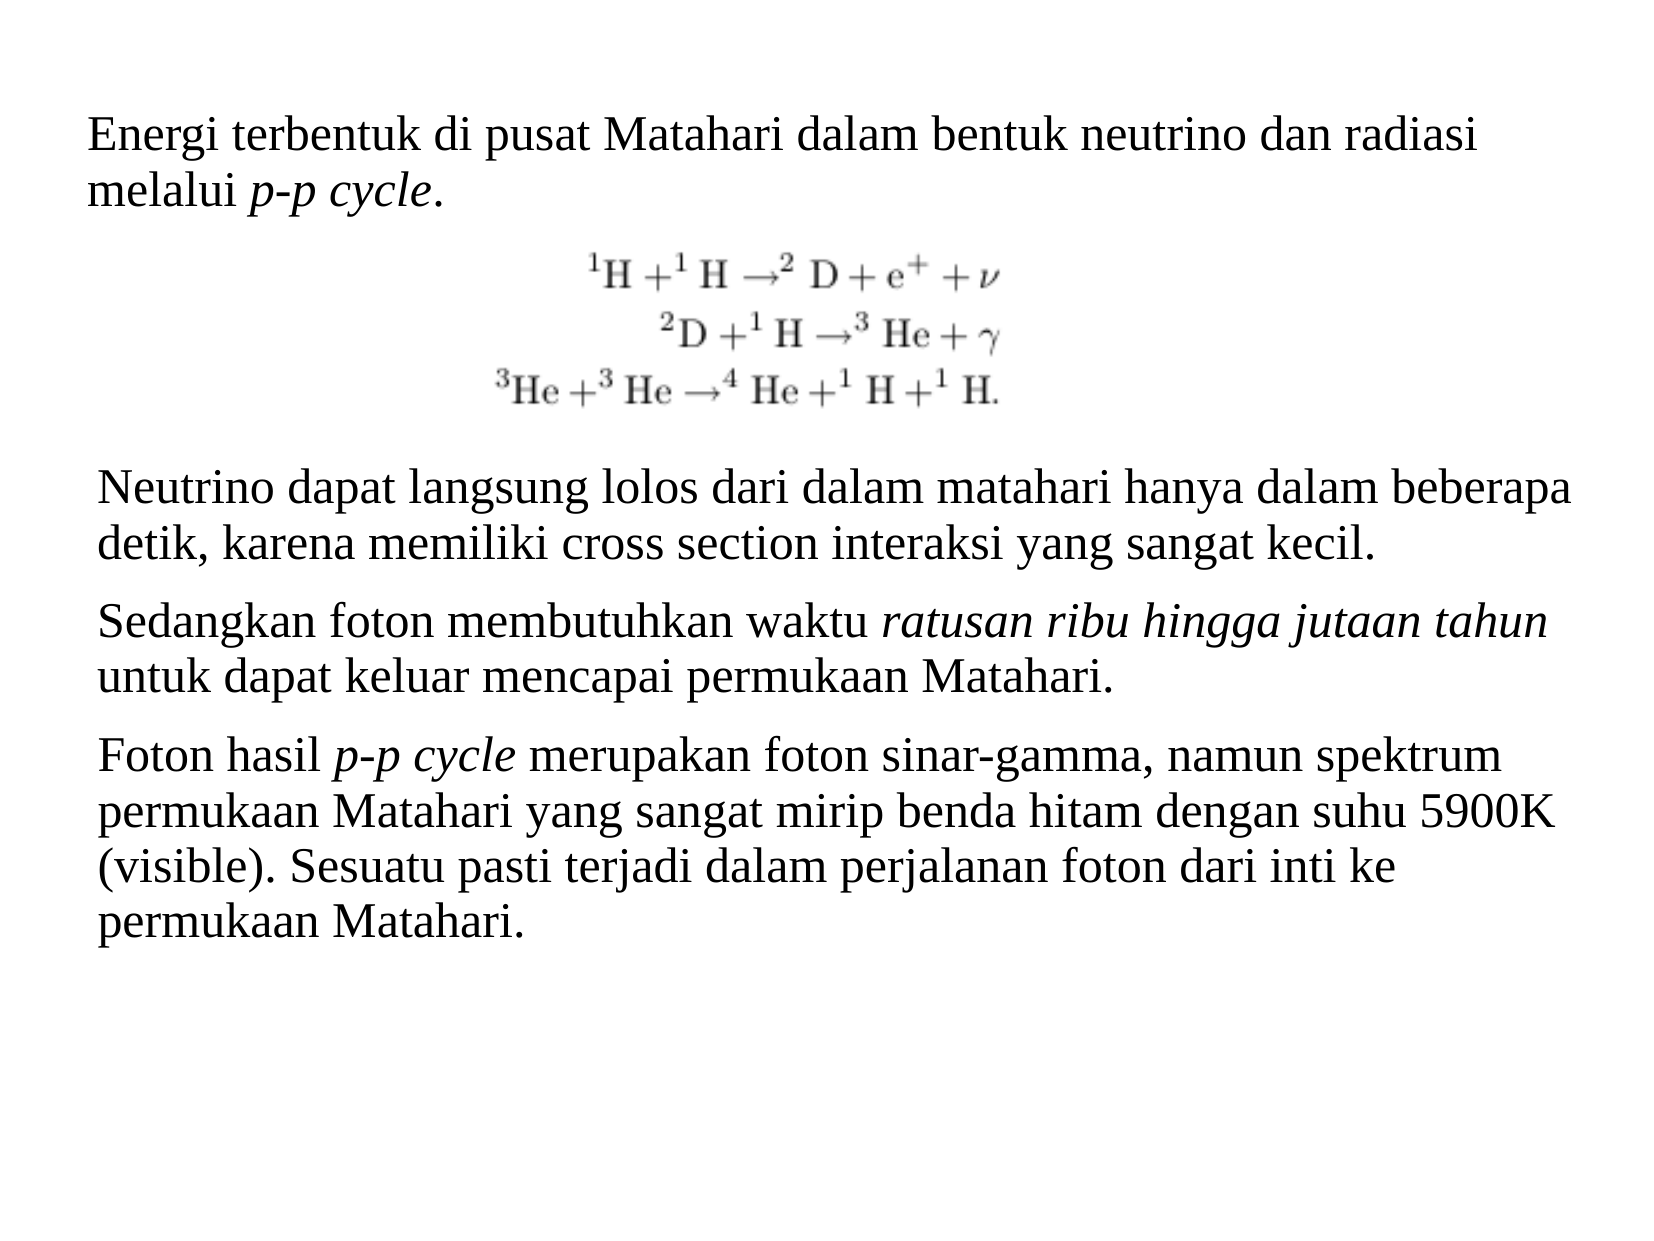

Energi terbentuk di pusat Matahari dalam bentuk neutrino dan radiasi melalui p-p cycle.
Neutrino dapat langsung lolos dari dalam matahari hanya dalam beberapa detik, karena memiliki cross section interaksi yang sangat kecil.
Sedangkan foton membutuhkan waktu ratusan ribu hingga jutaan tahun untuk dapat keluar mencapai permukaan Matahari.
Foton hasil p-p cycle merupakan foton sinar-gamma, namun spektrum permukaan Matahari yang sangat mirip benda hitam dengan suhu 5900K (visible). Sesuatu pasti terjadi dalam perjalanan foton dari inti ke permukaan Matahari.